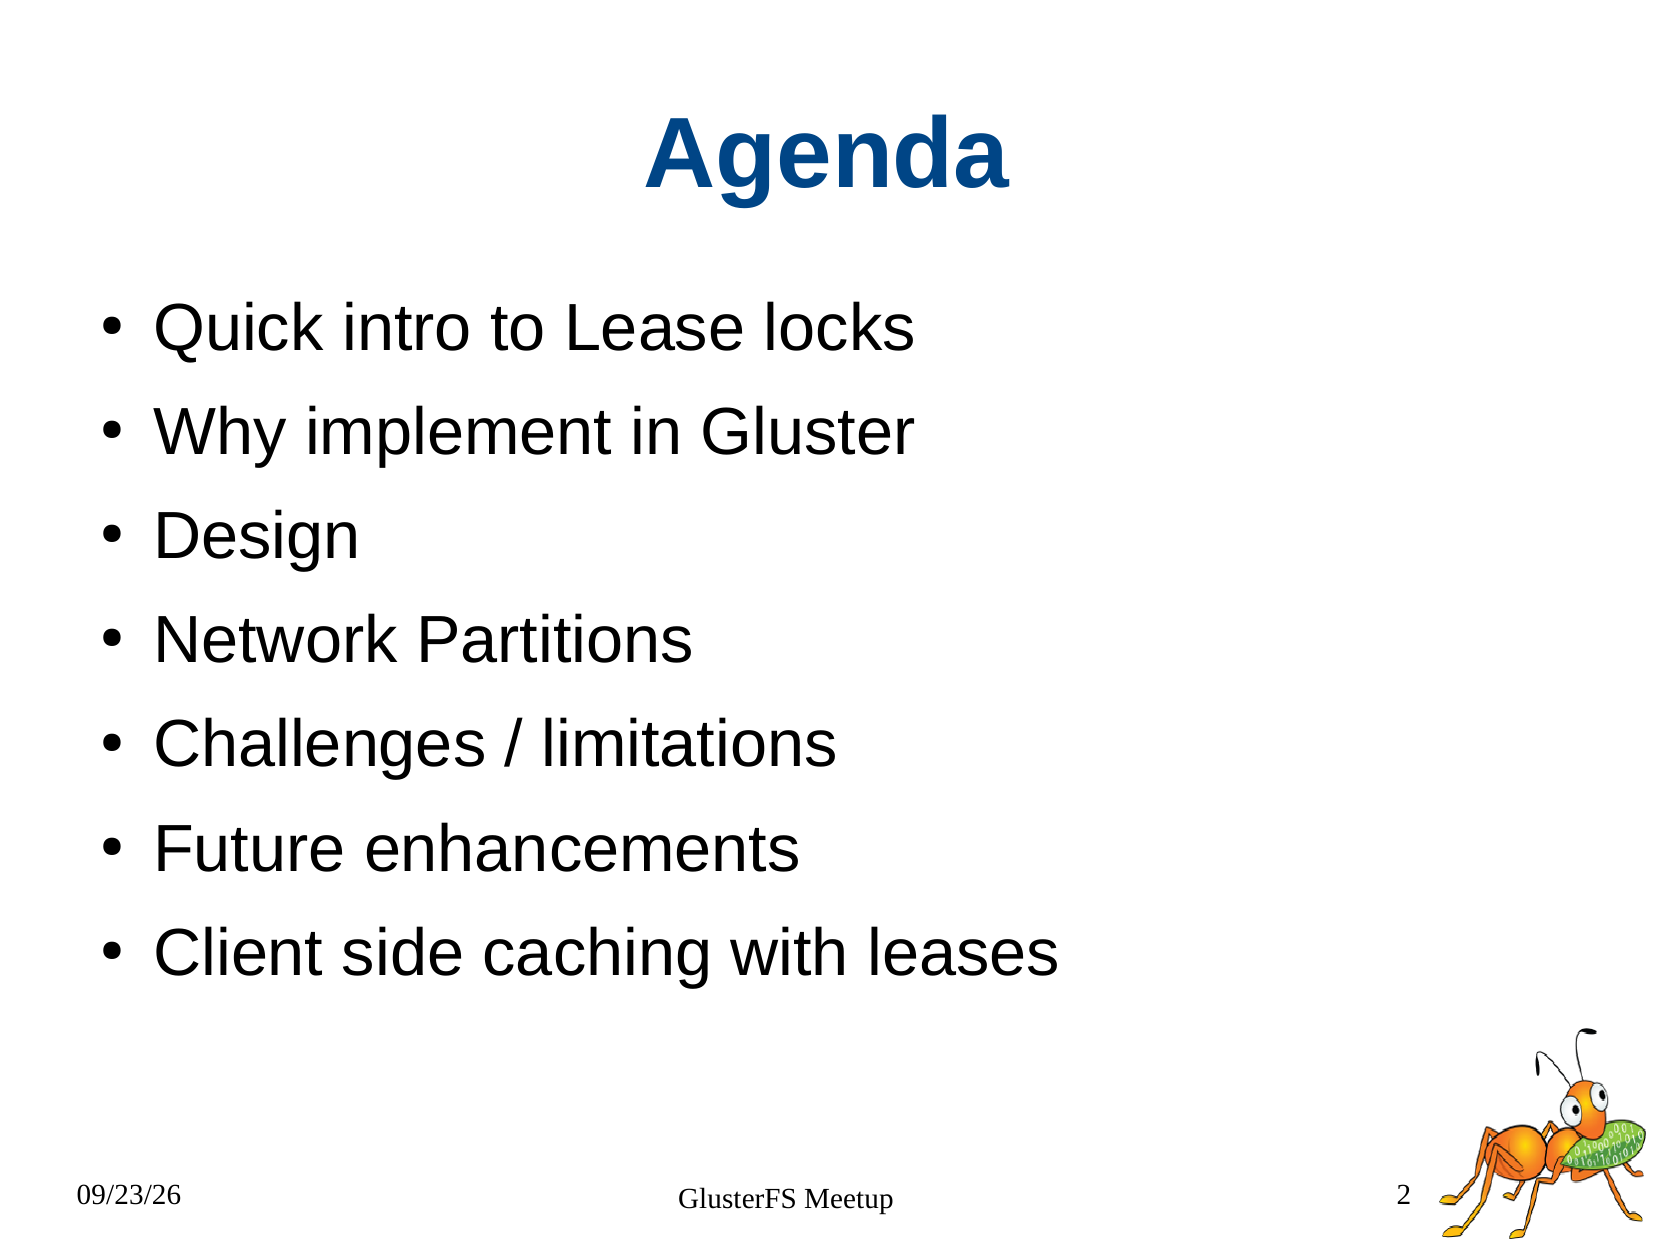

# Agenda
Quick intro to Lease locks
Why implement in Gluster
Design
Network Partitions
Challenges / limitations
Future enhancements
Client side caching with leases
2